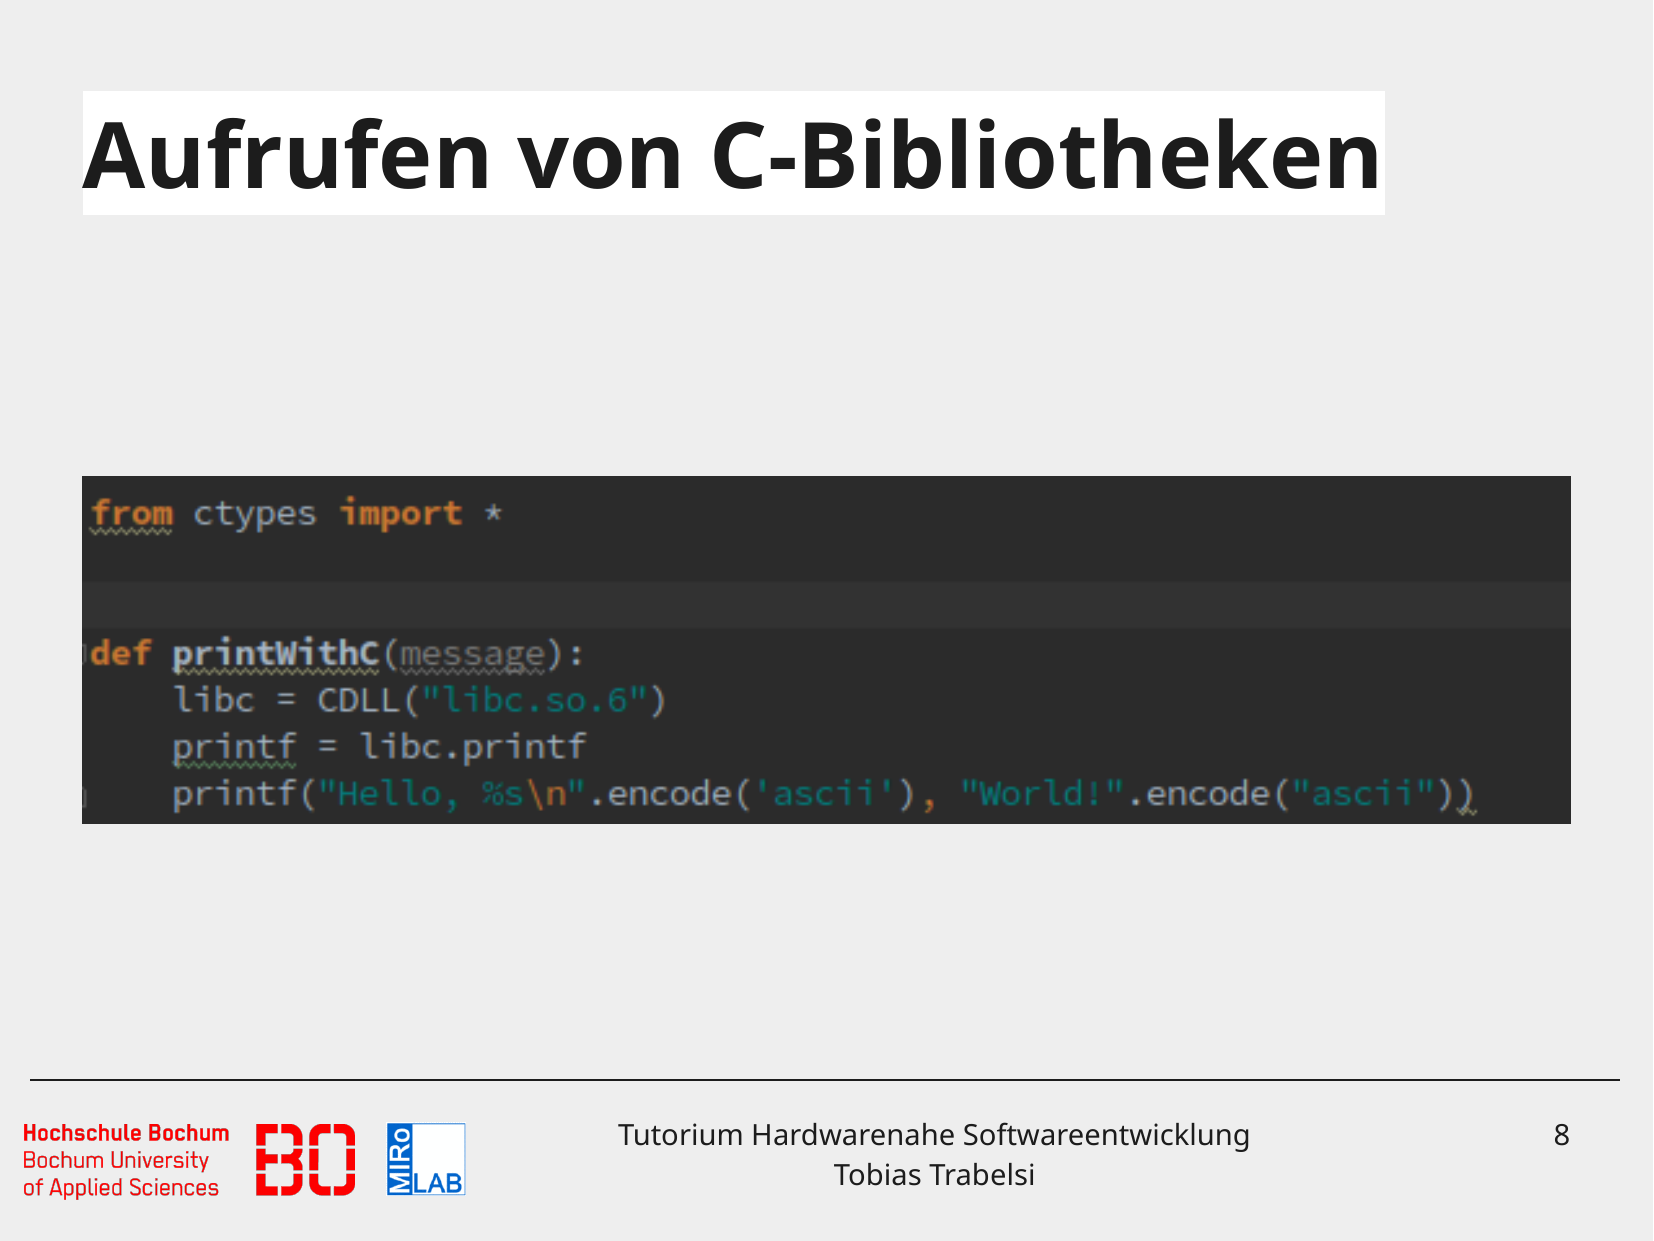

# Aufrufen von C-Bibliotheken
Vanessa Böhrk - Tutorium Hardwarenahe Softwareentwicklung
8